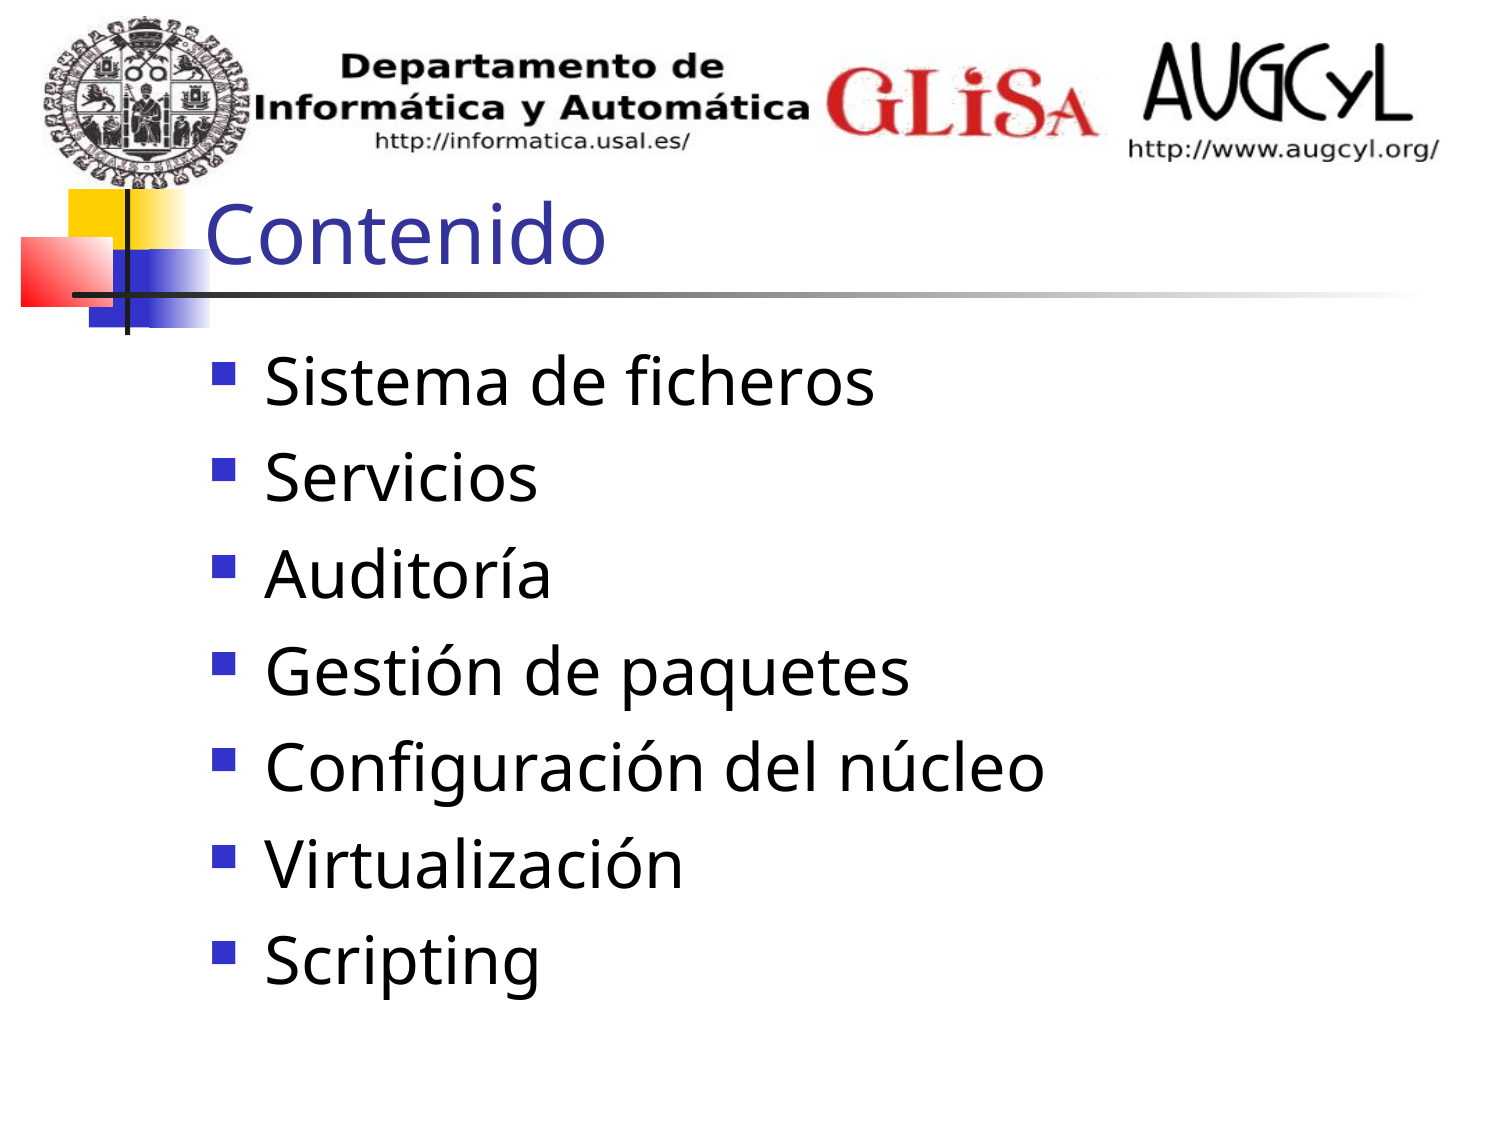

# Contenido
Sistema de ficheros
Servicios
Auditoría
Gestión de paquetes
Configuración del núcleo
Virtualización
Scripting